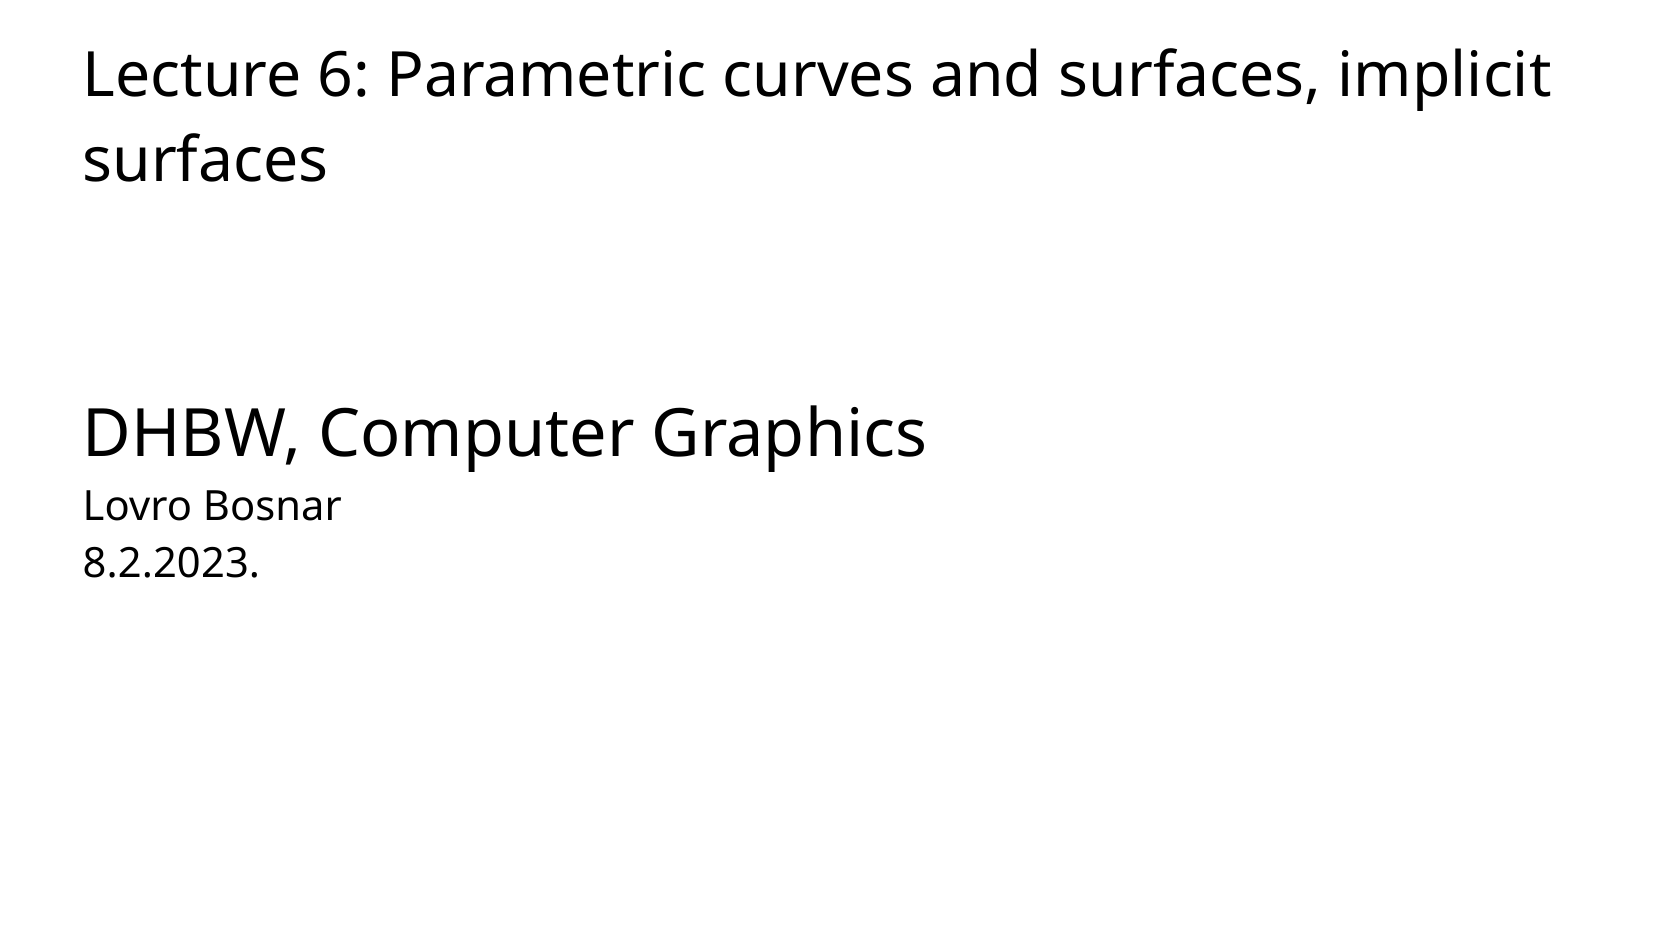

Lecture 6: Parametric curves and surfaces, implicit surfaces
# DHBW, Computer Graphics
Lovro Bosnar
8.2.2023.